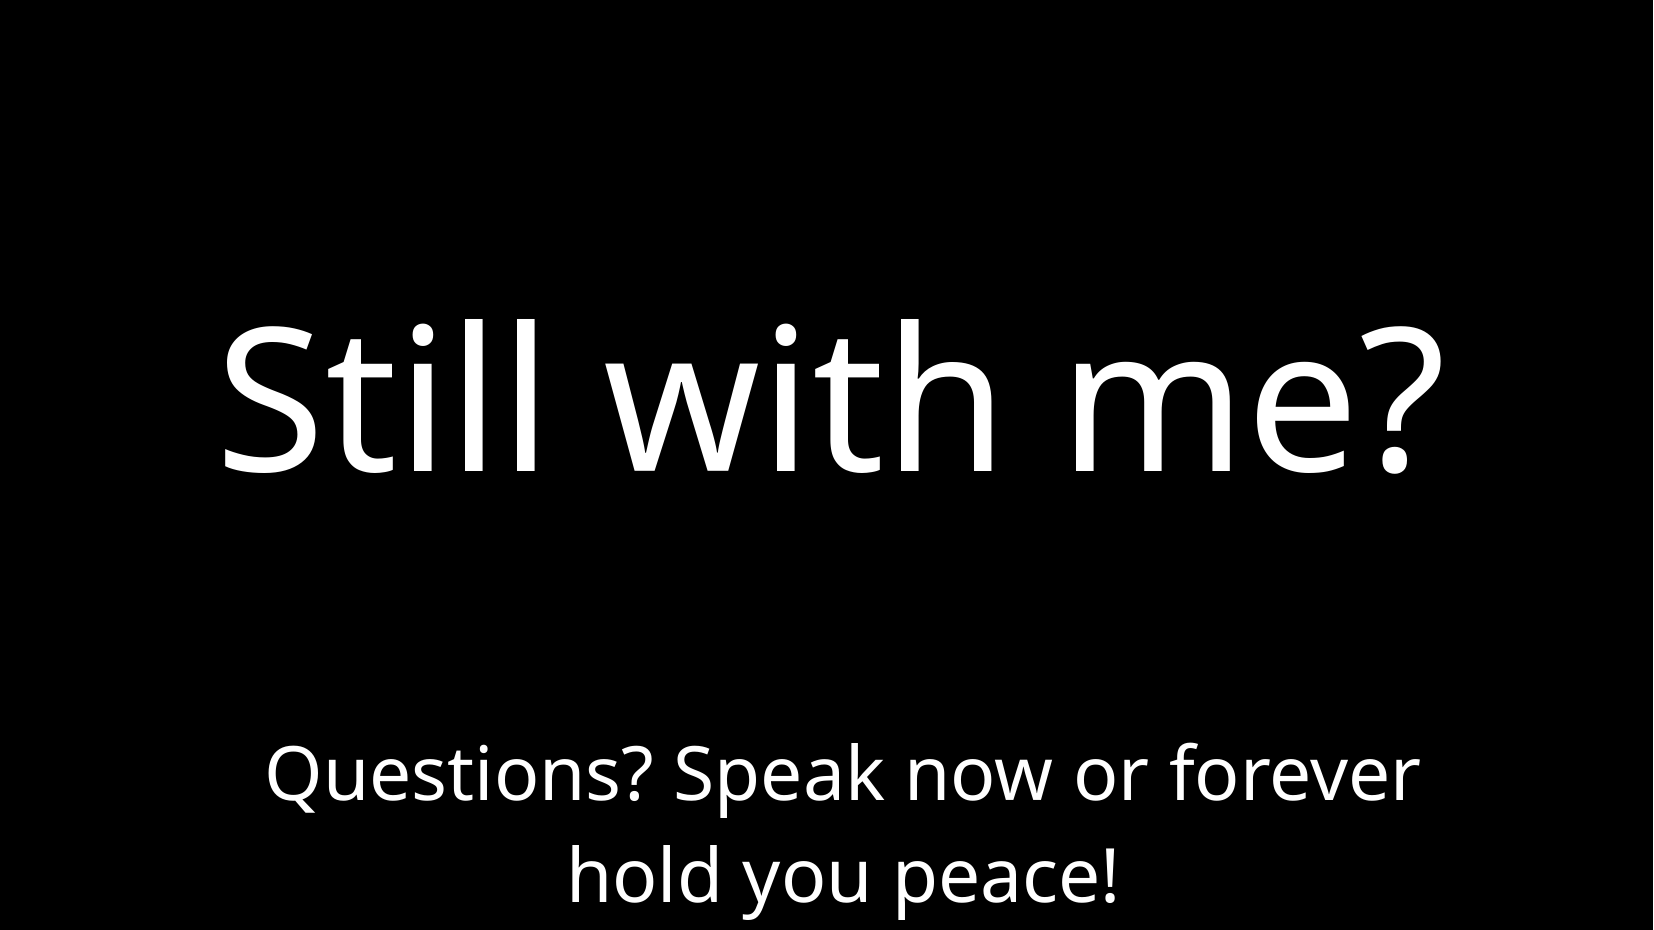

# Still with me?
Questions? Speak now or forever hold you peace!